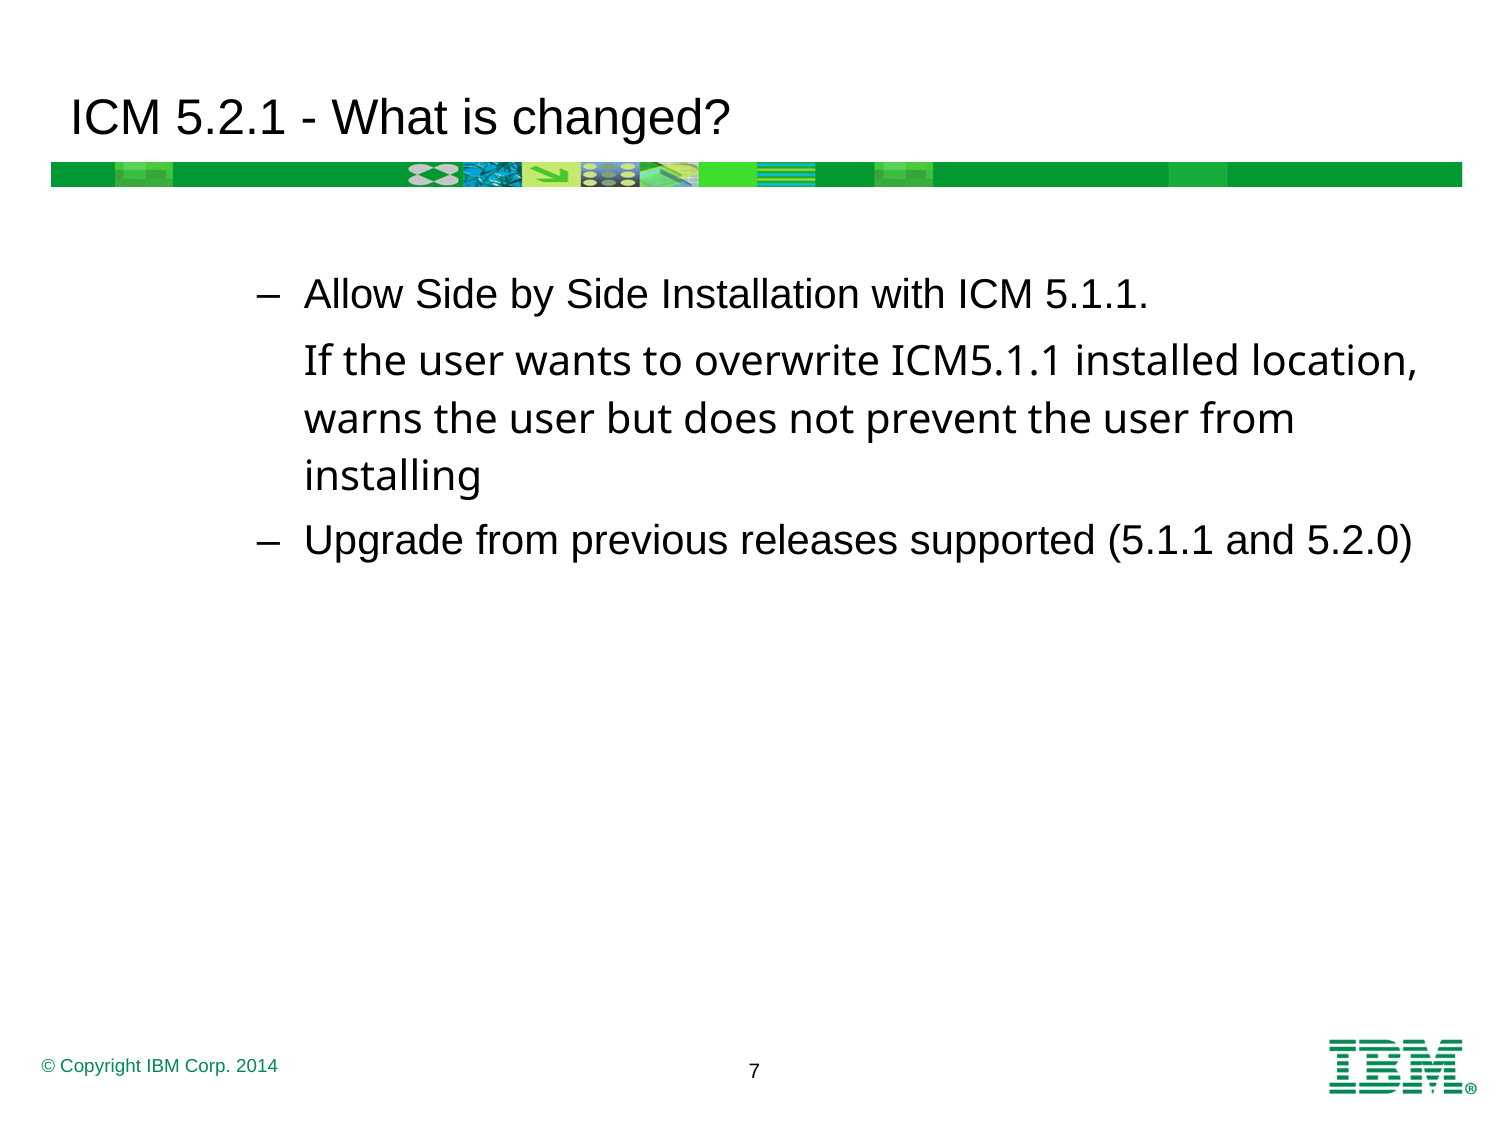

# ICM 5.2.1 - What is changed?
Allow Side by Side Installation with ICM 5.1.1.
If the user wants to overwrite ICM5.1.1 installed location, warns the user but does not prevent the user from installing
Upgrade from previous releases supported (5.1.1 and 5.2.0)
7